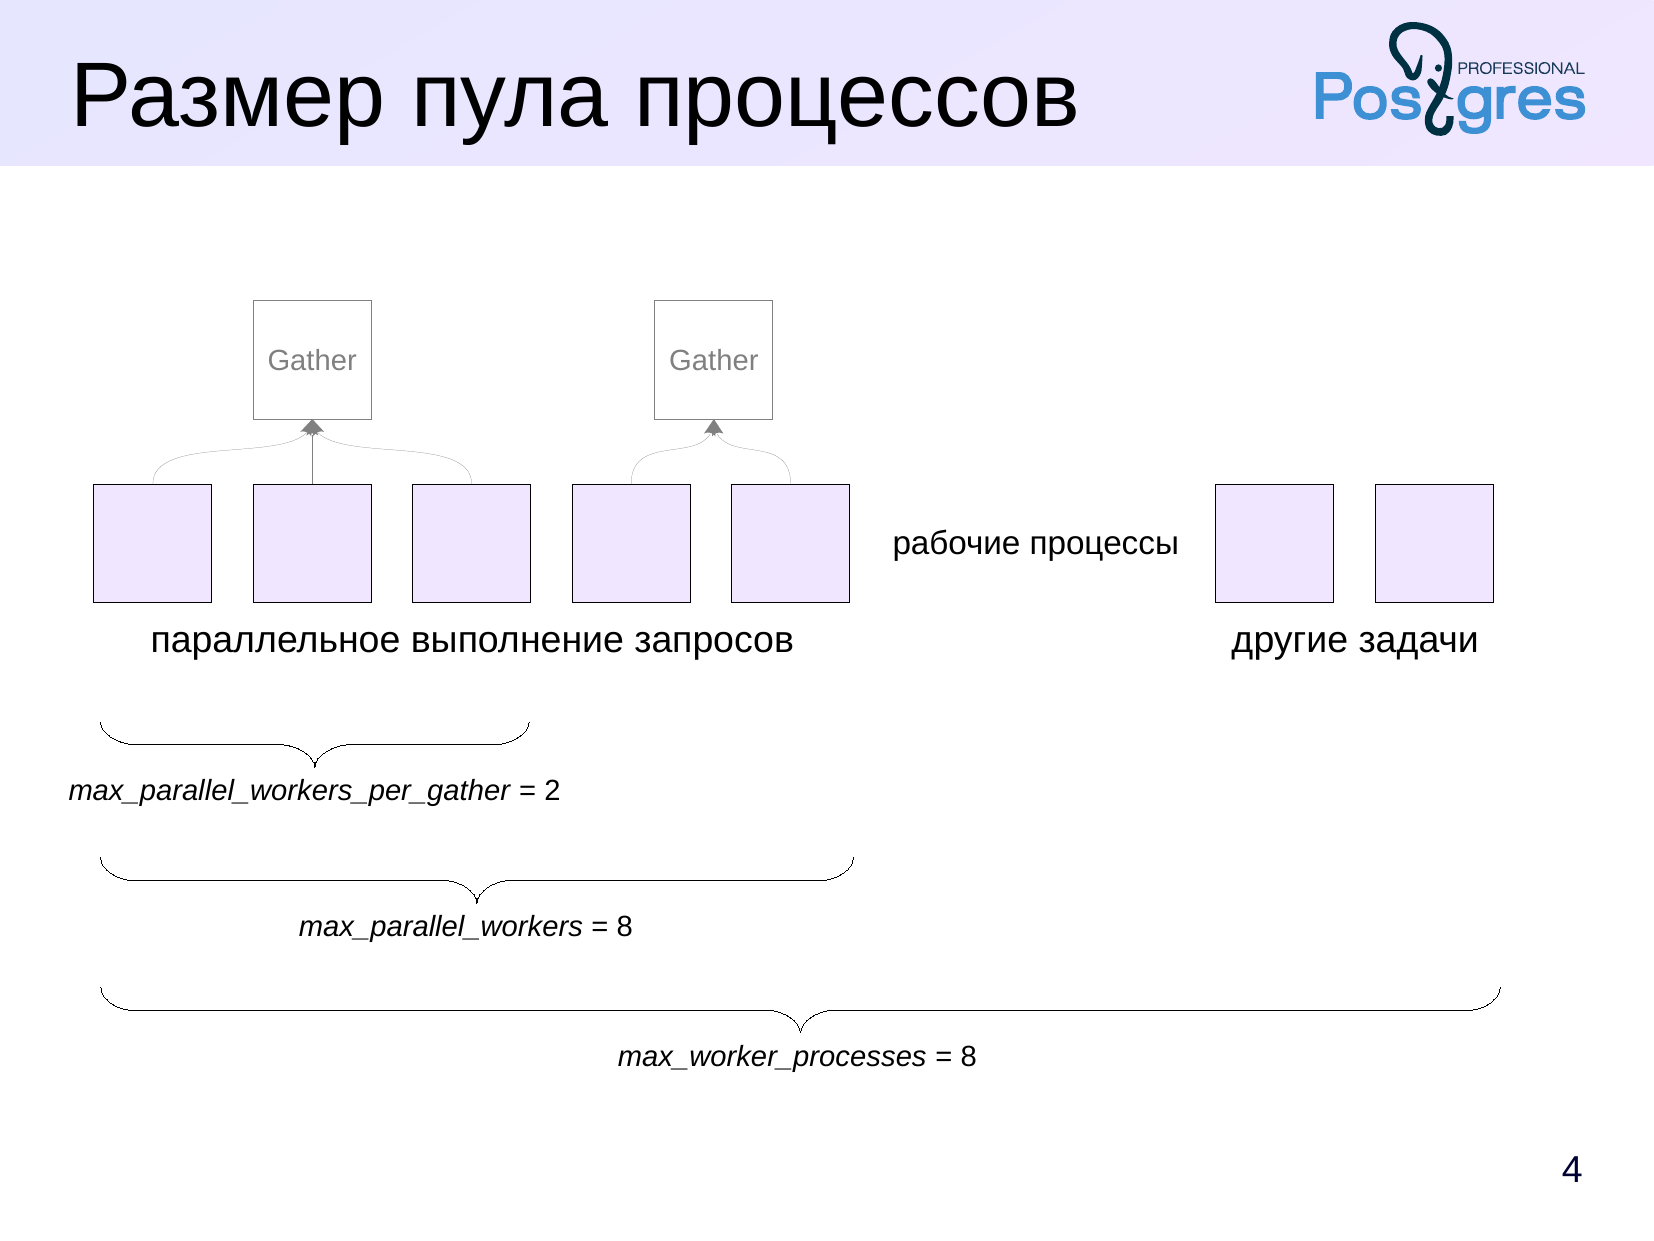

# Размер пула процессов
Gather
Gather
рабочие процессы
параллельное выполнение запросов
другие задачи
max_parallel_workers_per_gather = 2
max_parallel_workers = 8
max_worker_processes = 8